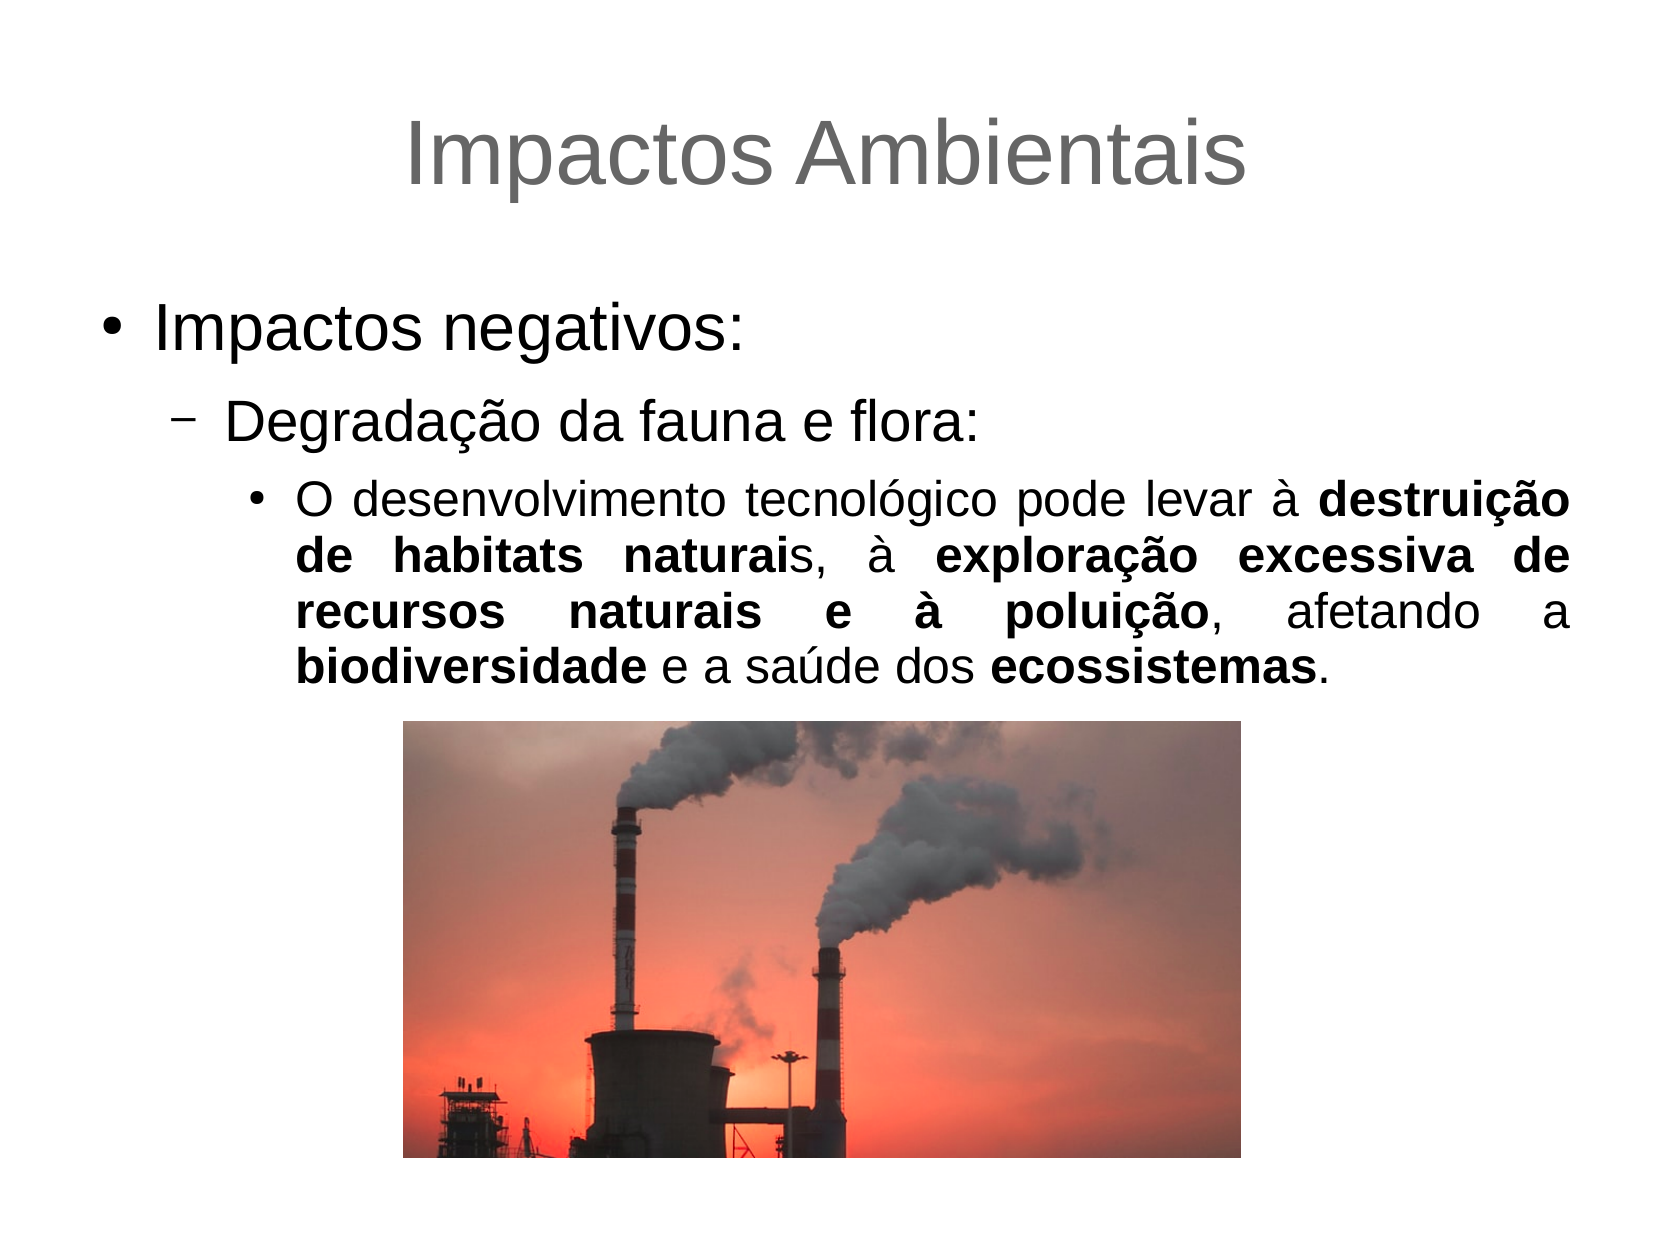

# Impactos Ambientais
Impactos negativos:
Degradação da fauna e flora:
O desenvolvimento tecnológico pode levar à destruição de habitats naturais, à exploração excessiva de recursos naturais e à poluição, afetando a biodiversidade e a saúde dos ecossistemas.